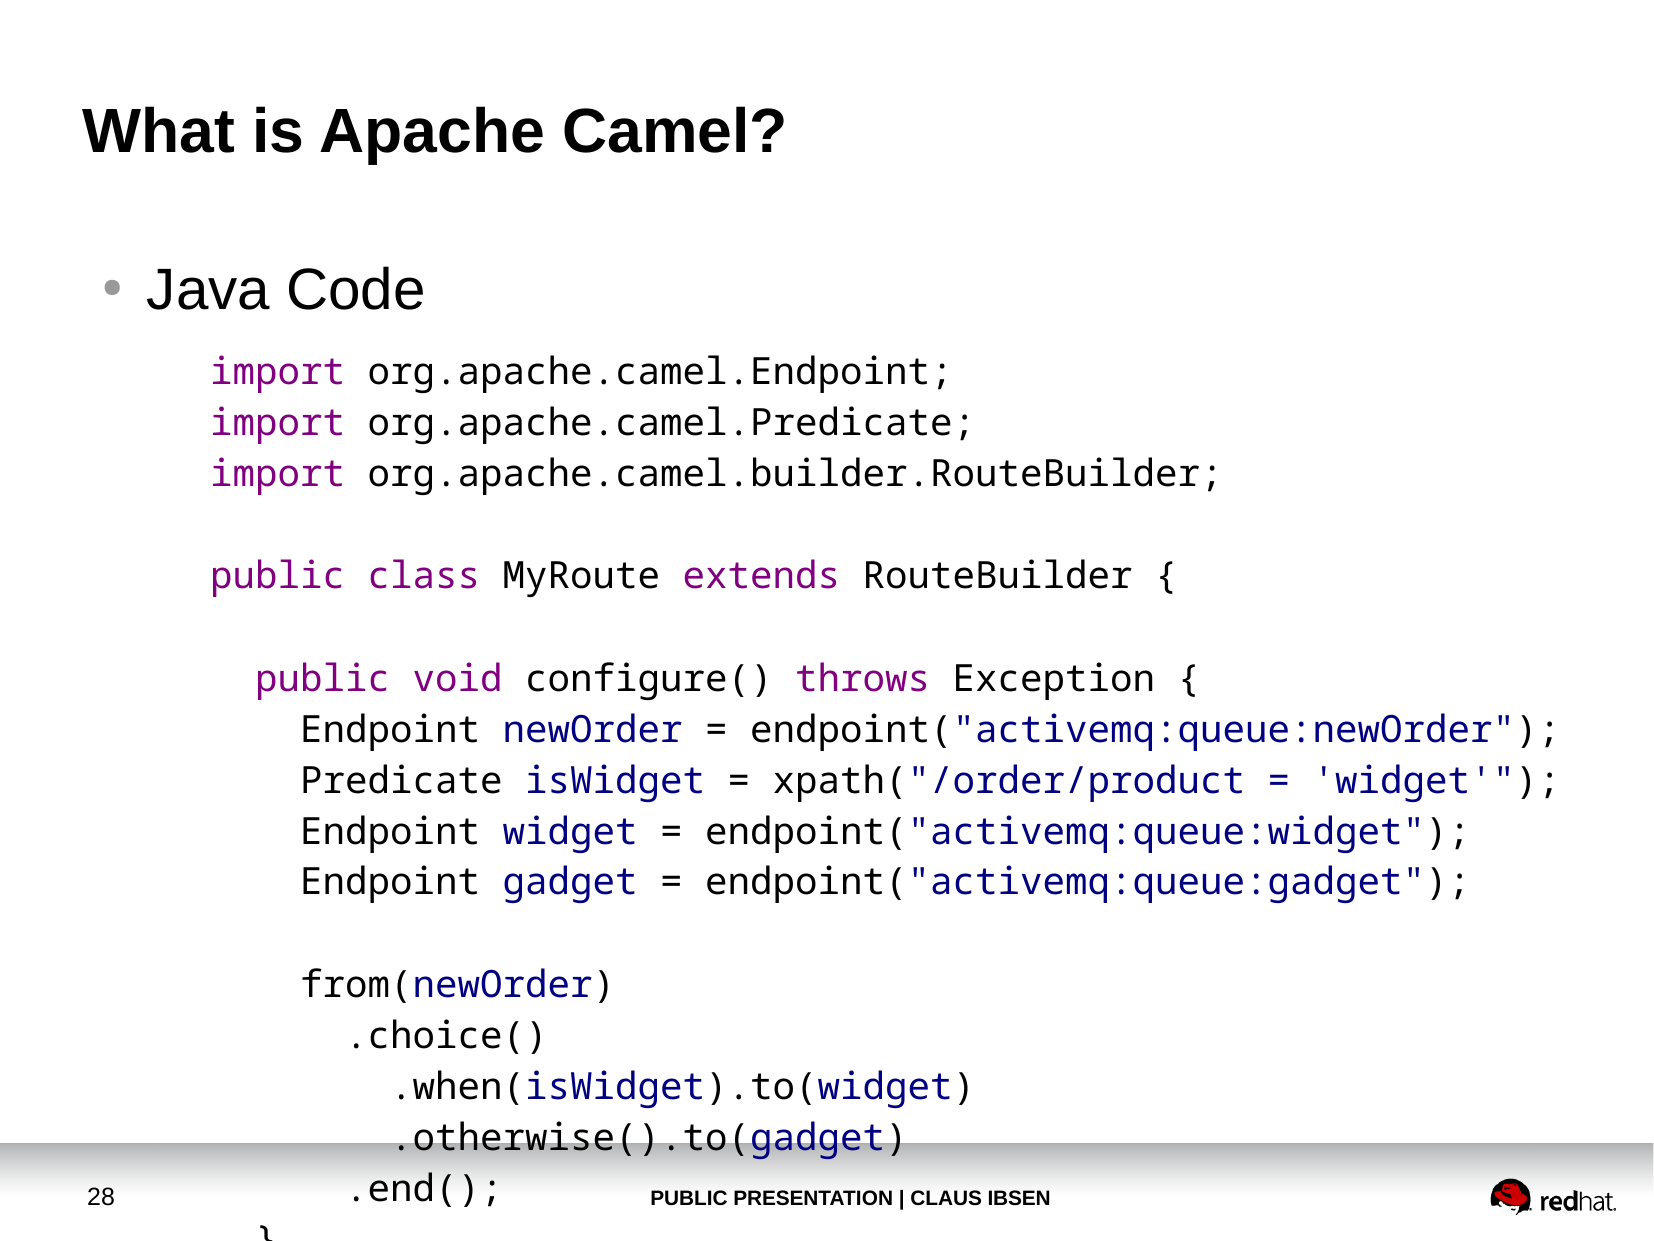

# What is Apache Camel?
Java Code
import org.apache.camel.Endpoint;
import org.apache.camel.Predicate;
import org.apache.camel.builder.RouteBuilder;
public class MyRoute extends RouteBuilder {
 public void configure() throws Exception {
 Endpoint newOrder = endpoint("activemq:queue:newOrder");
 Predicate isWidget = xpath("/order/product = 'widget'");
 Endpoint widget = endpoint("activemq:queue:widget");
 Endpoint gadget = endpoint("activemq:queue:gadget");
 from(newOrder)
 .choice()
 .when(isWidget).to(widget)
 .otherwise().to(gadget)
 .end();
 }
}